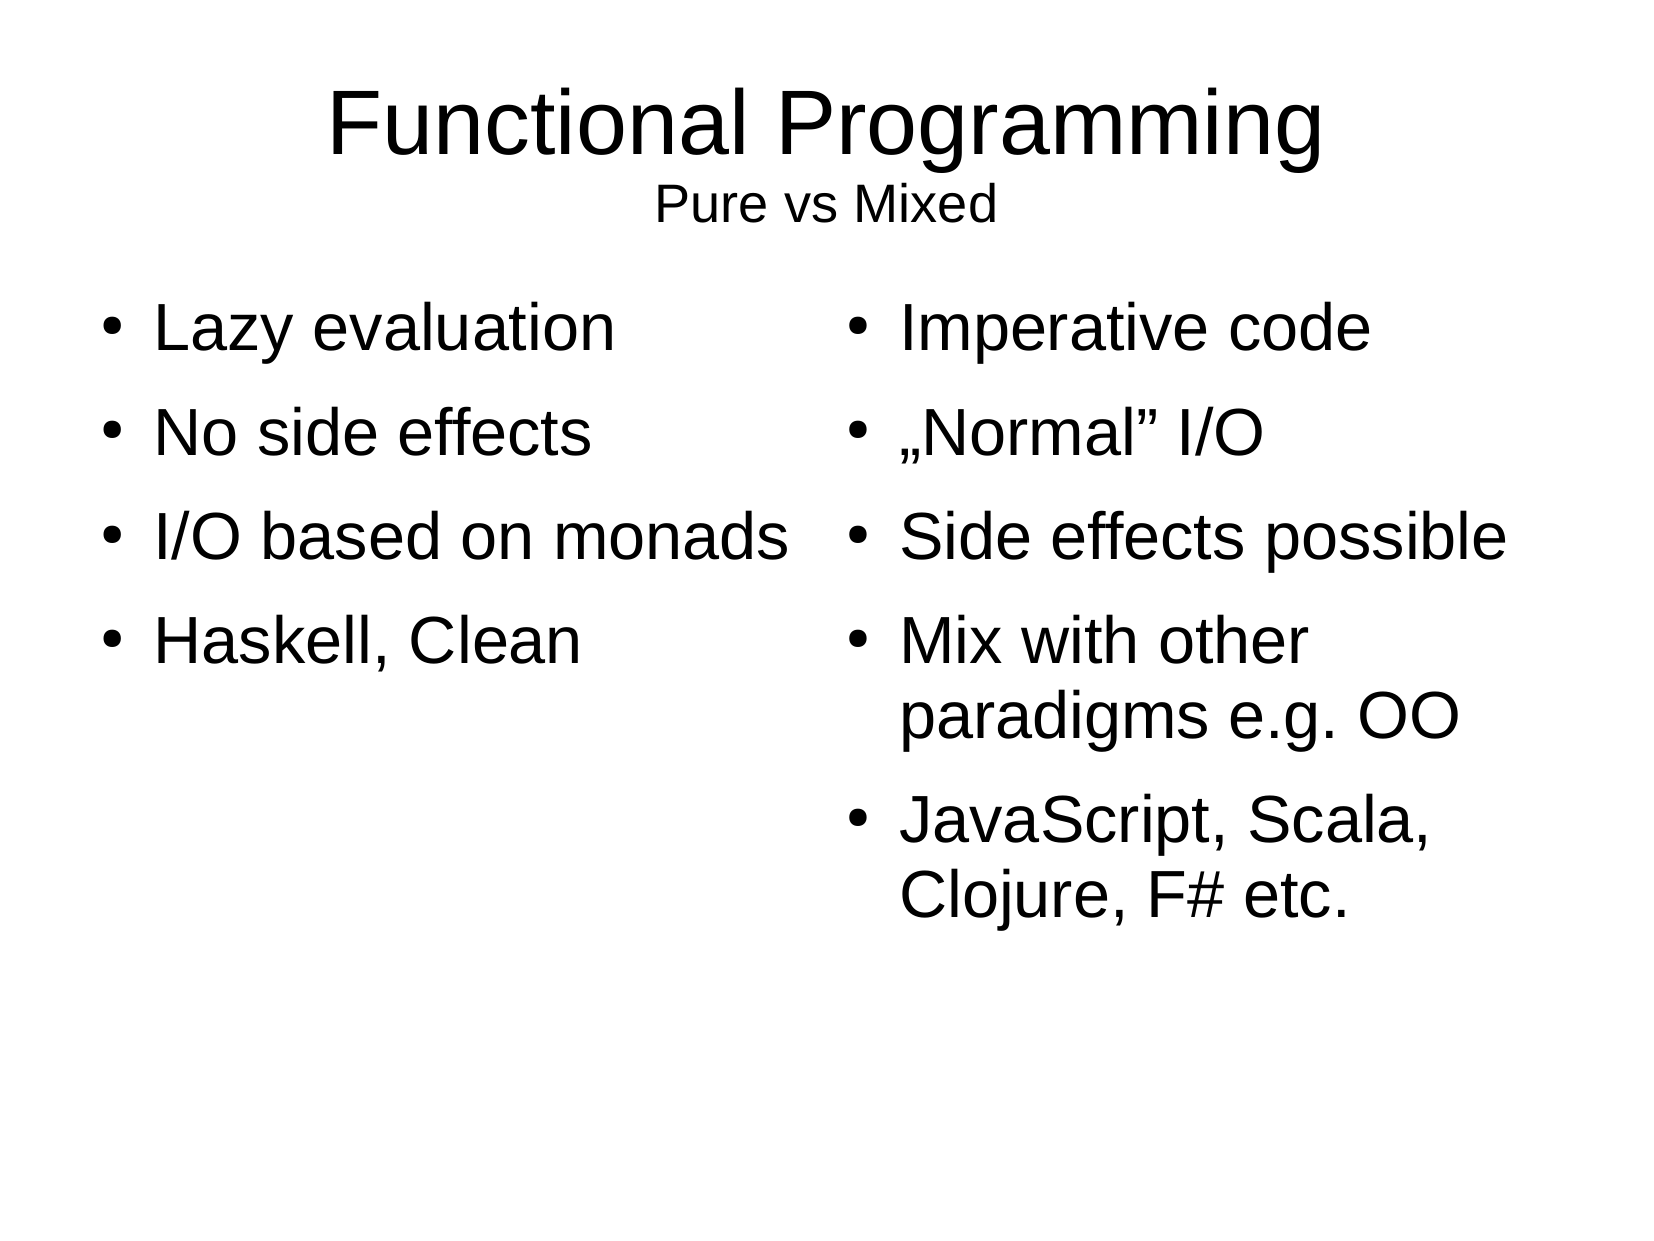

# Functional Programming Pure vs Mixed
Lazy evaluation
No side effects
I/O based on monads
Haskell, Clean
Imperative code
„Normal” I/O
Side effects possible
Mix with other paradigms e.g. OO
JavaScript, Scala, Clojure, F# etc.